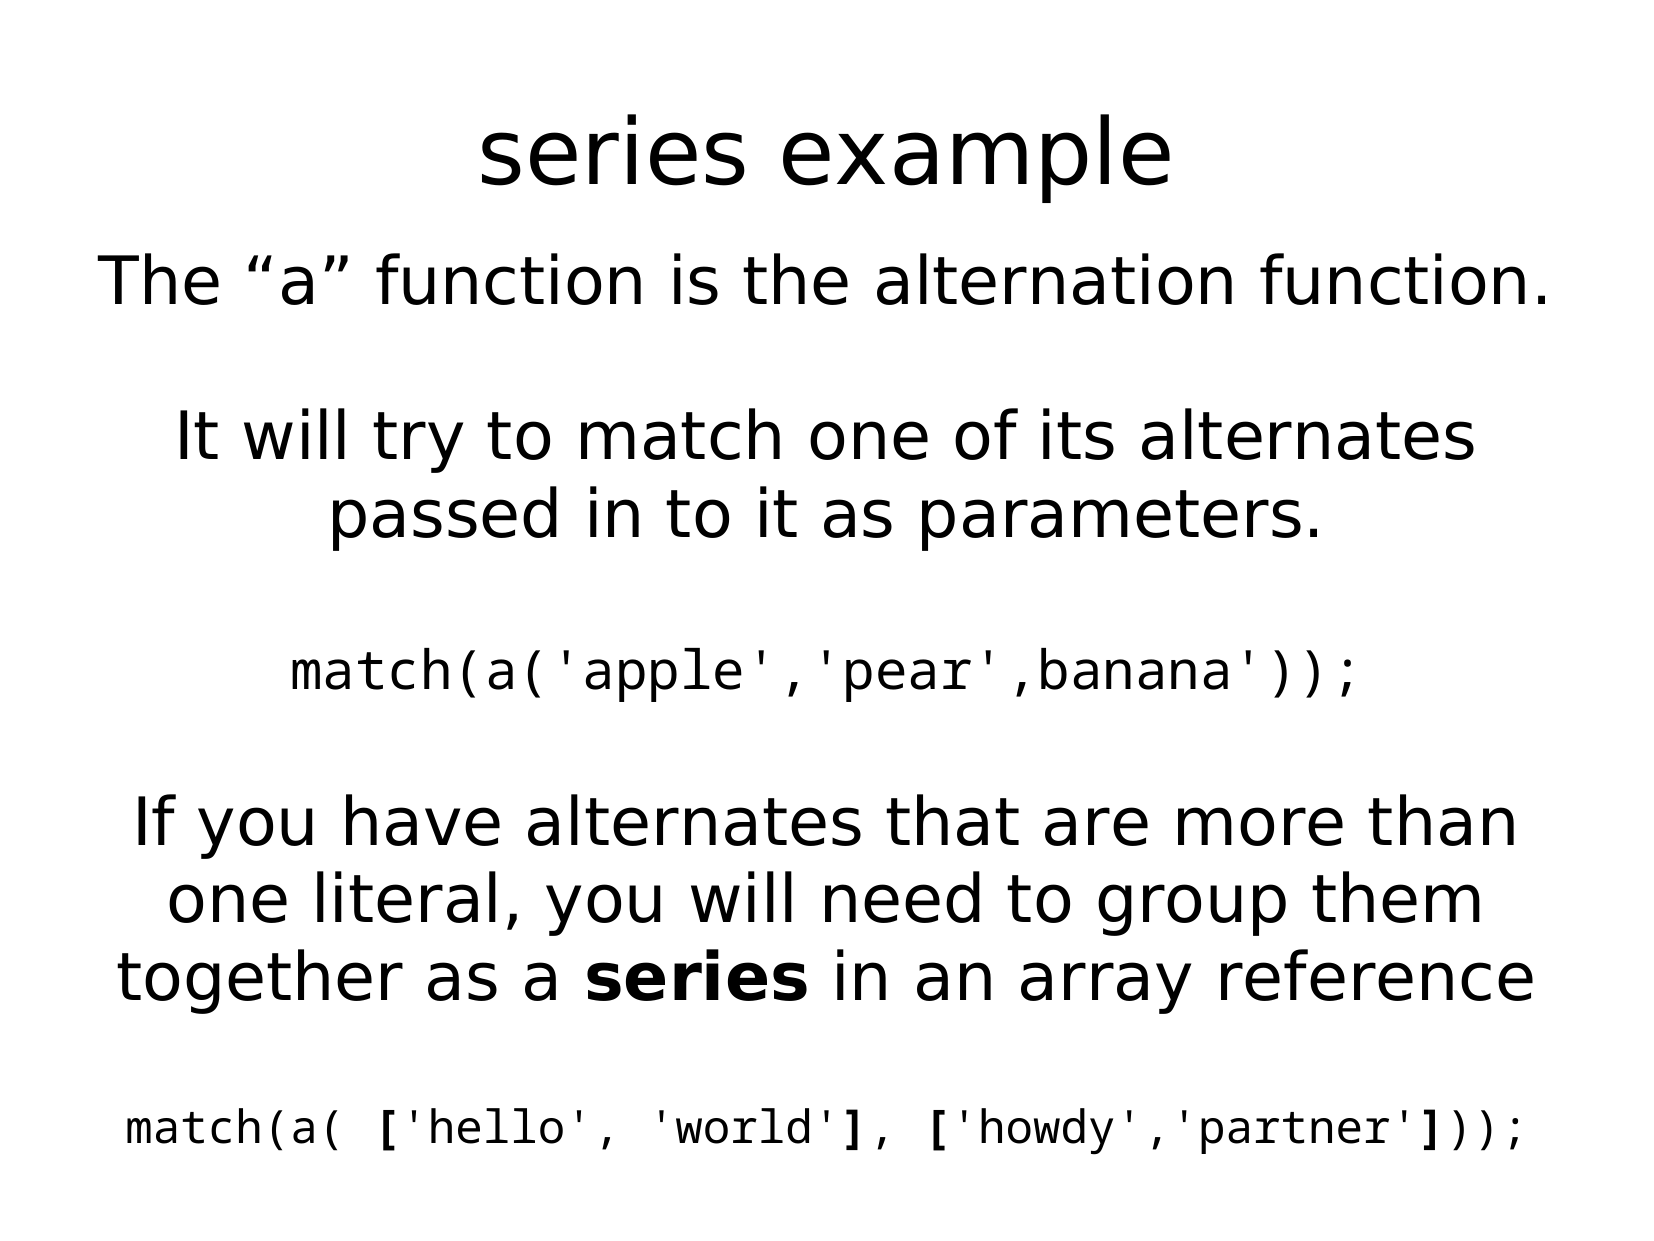

# series example
The “a” function is the alternation function.
It will try to match one of its alternates passed in to it as parameters.
match(a('apple','pear',banana'));
If you have alternates that are more than one literal, you will need to group them together as a series in an array reference
match(a( ['hello', 'world'], ['howdy','partner']));